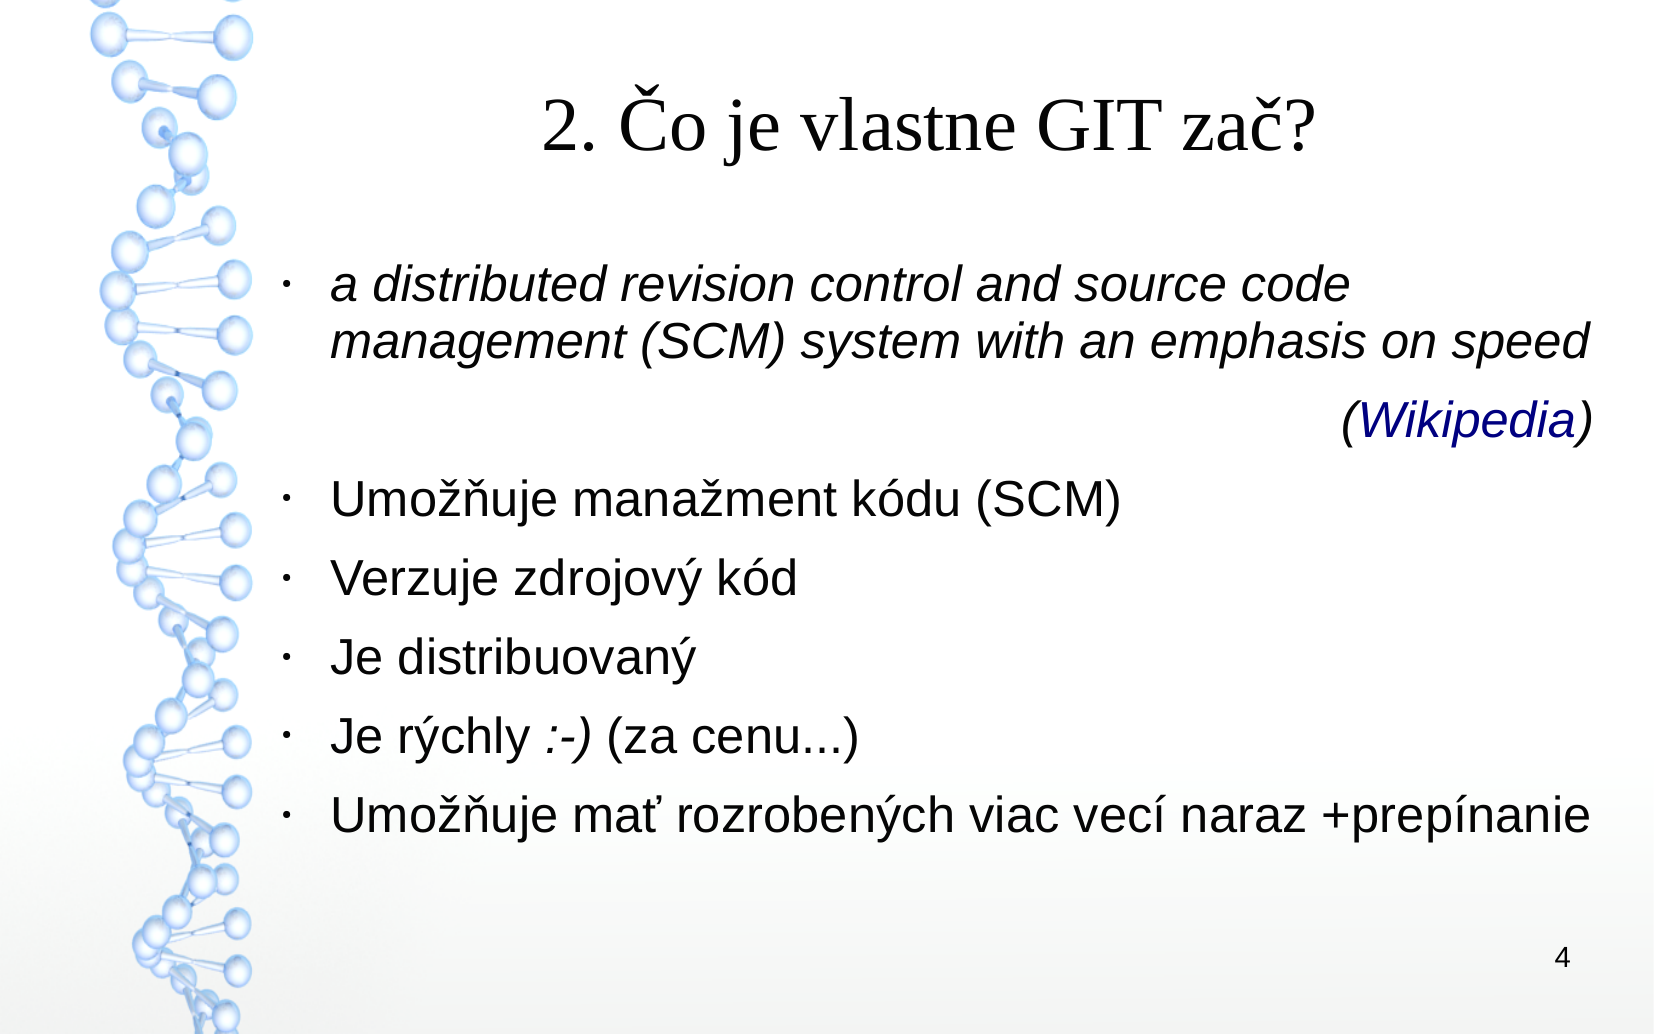

# 2. Čo je vlastne GIT zač?
a distributed revision control and source code management (SCM) system with an emphasis on speed
(Wikipedia)
Umožňuje manažment kódu (SCM)
Verzuje zdrojový kód
Je distribuovaný
Je rýchly :-) (za cenu...)
Umožňuje mať rozrobených viac vecí naraz +prepínanie
4